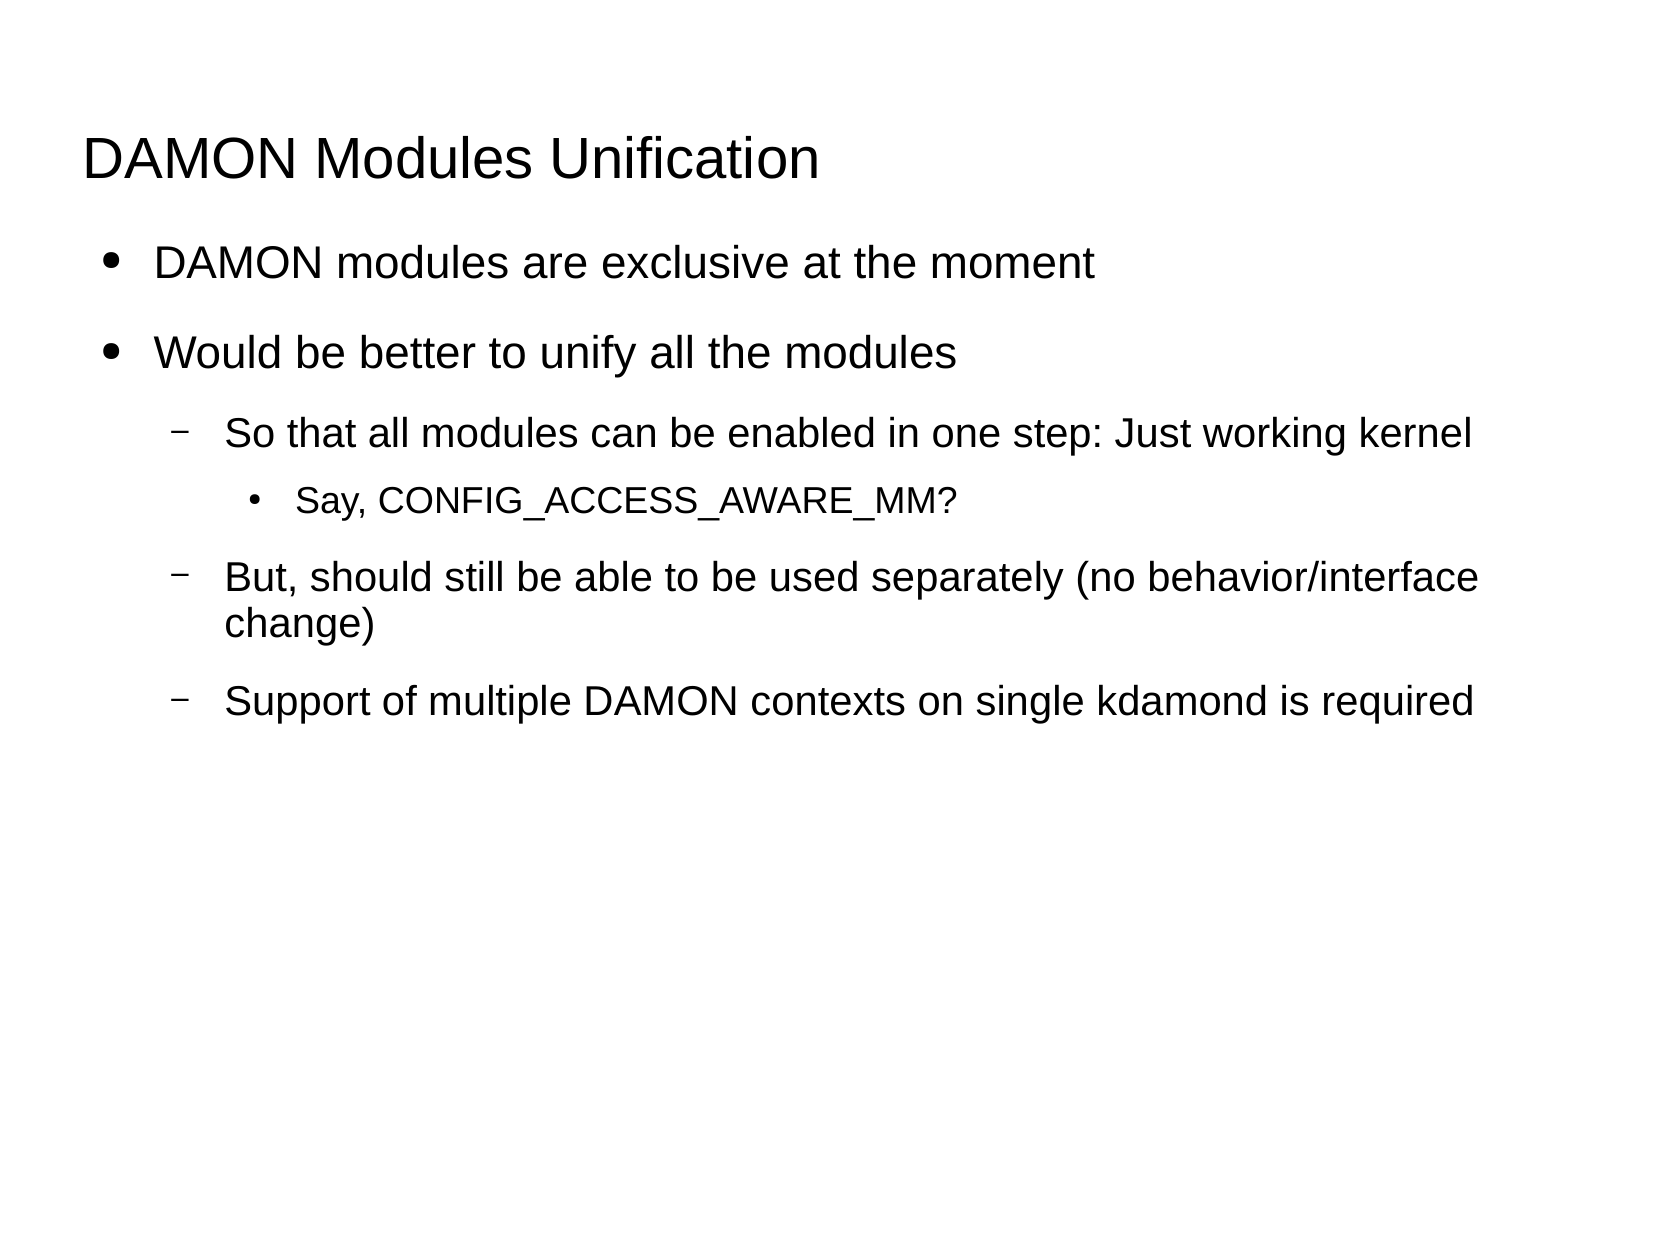

# DAMON Modules Unification
DAMON modules are exclusive at the moment
Would be better to unify all the modules
So that all modules can be enabled in one step: Just working kernel
Say, CONFIG_ACCESS_AWARE_MM?
But, should still be able to be used separately (no behavior/interface change)
Support of multiple DAMON contexts on single kdamond is required